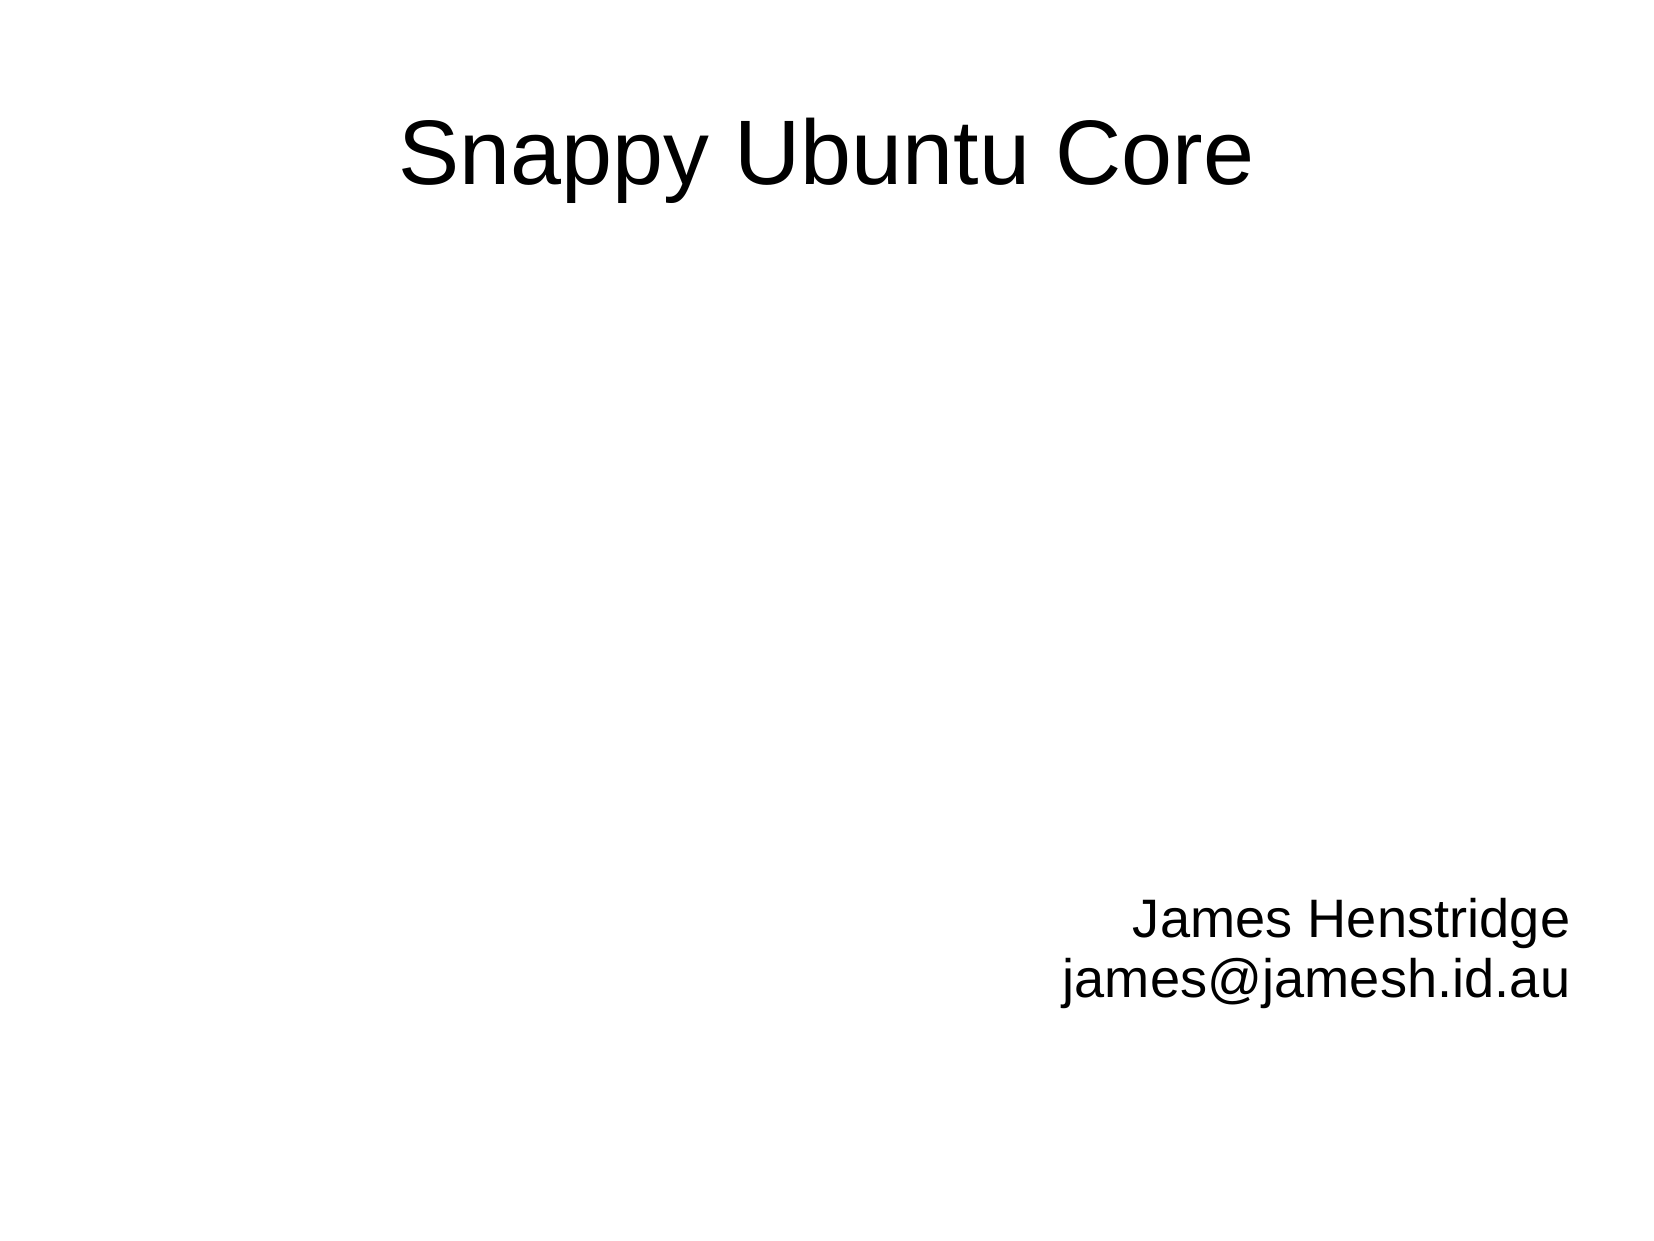

# Snappy Ubuntu Core
James Henstridge
james@jamesh.id.au